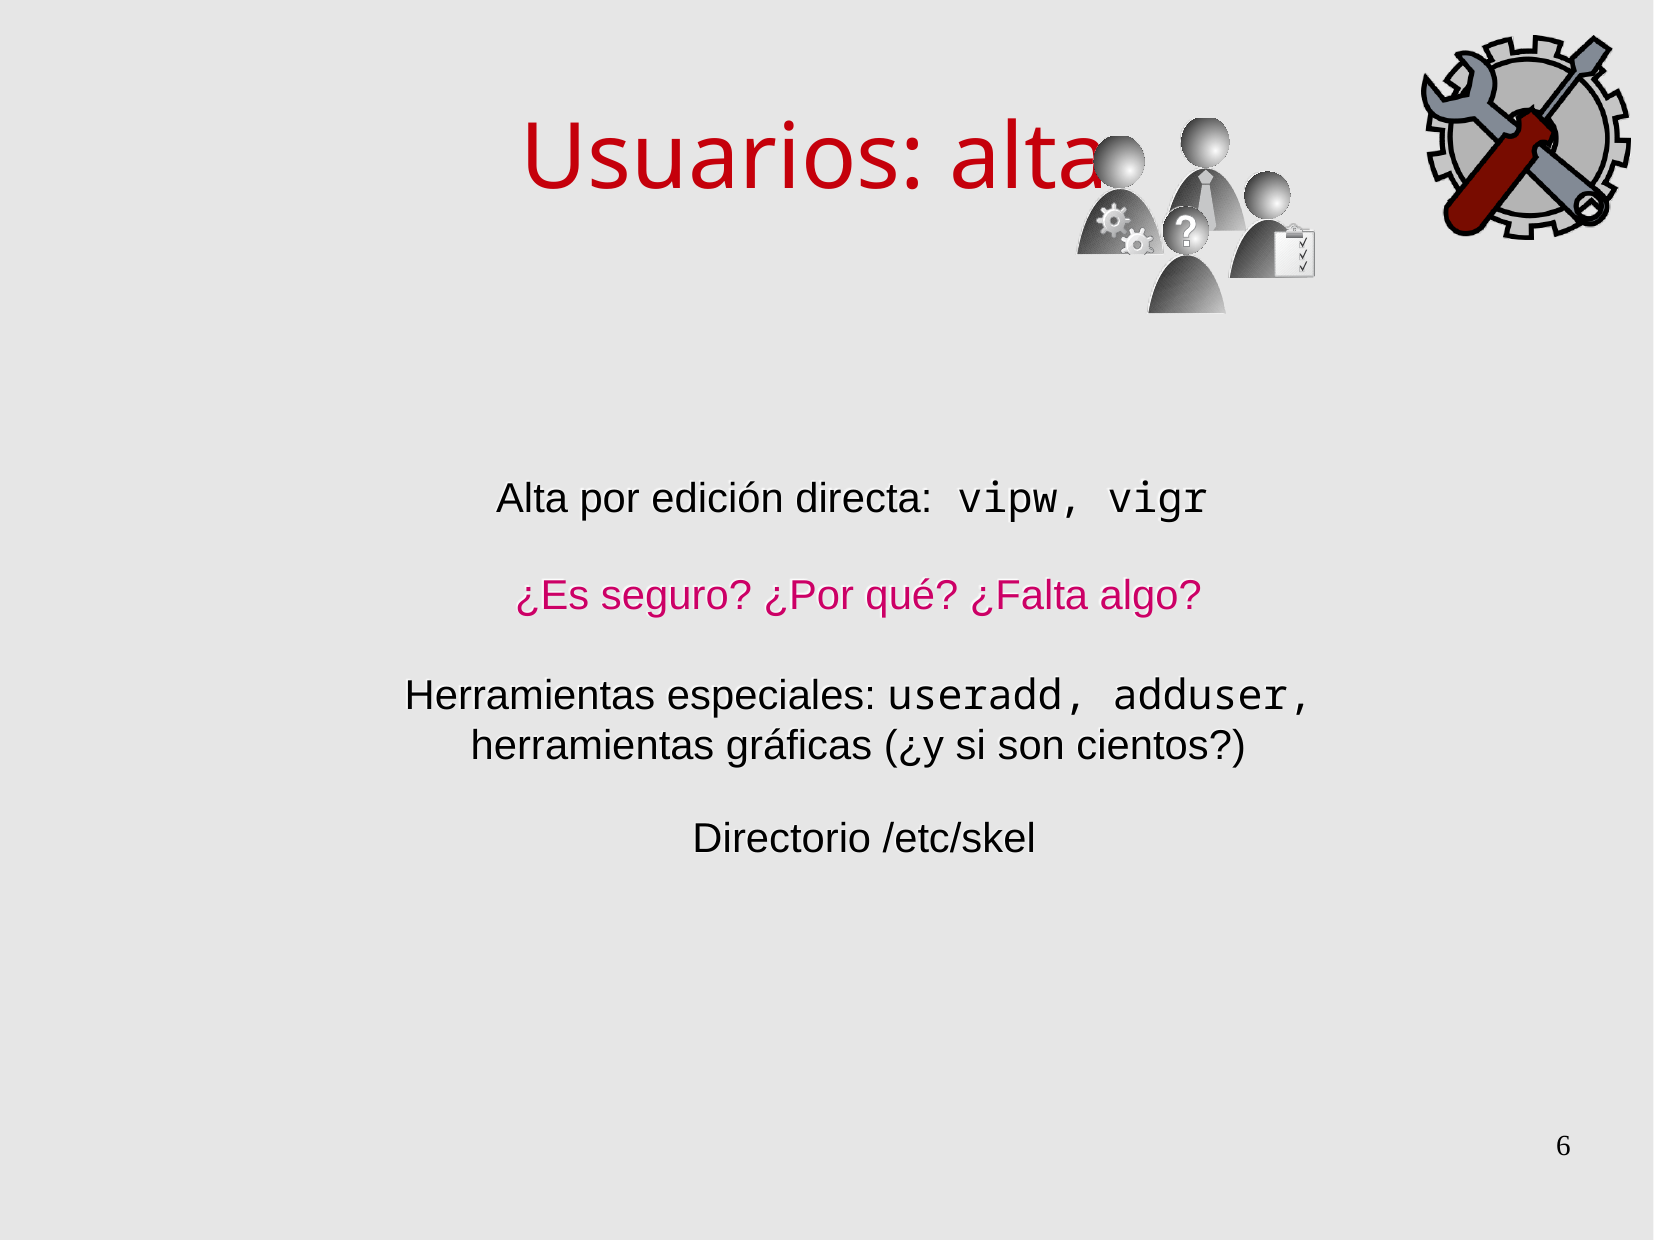

# Usuarios: alta
Alta por edición directa: vipw, vigr
¿Es seguro? ¿Por qué? ¿Falta algo?
Herramientas especiales: useradd, adduser,
herramientas gráficas (¿y si son cientos?)
Directorio /etc/skel
6